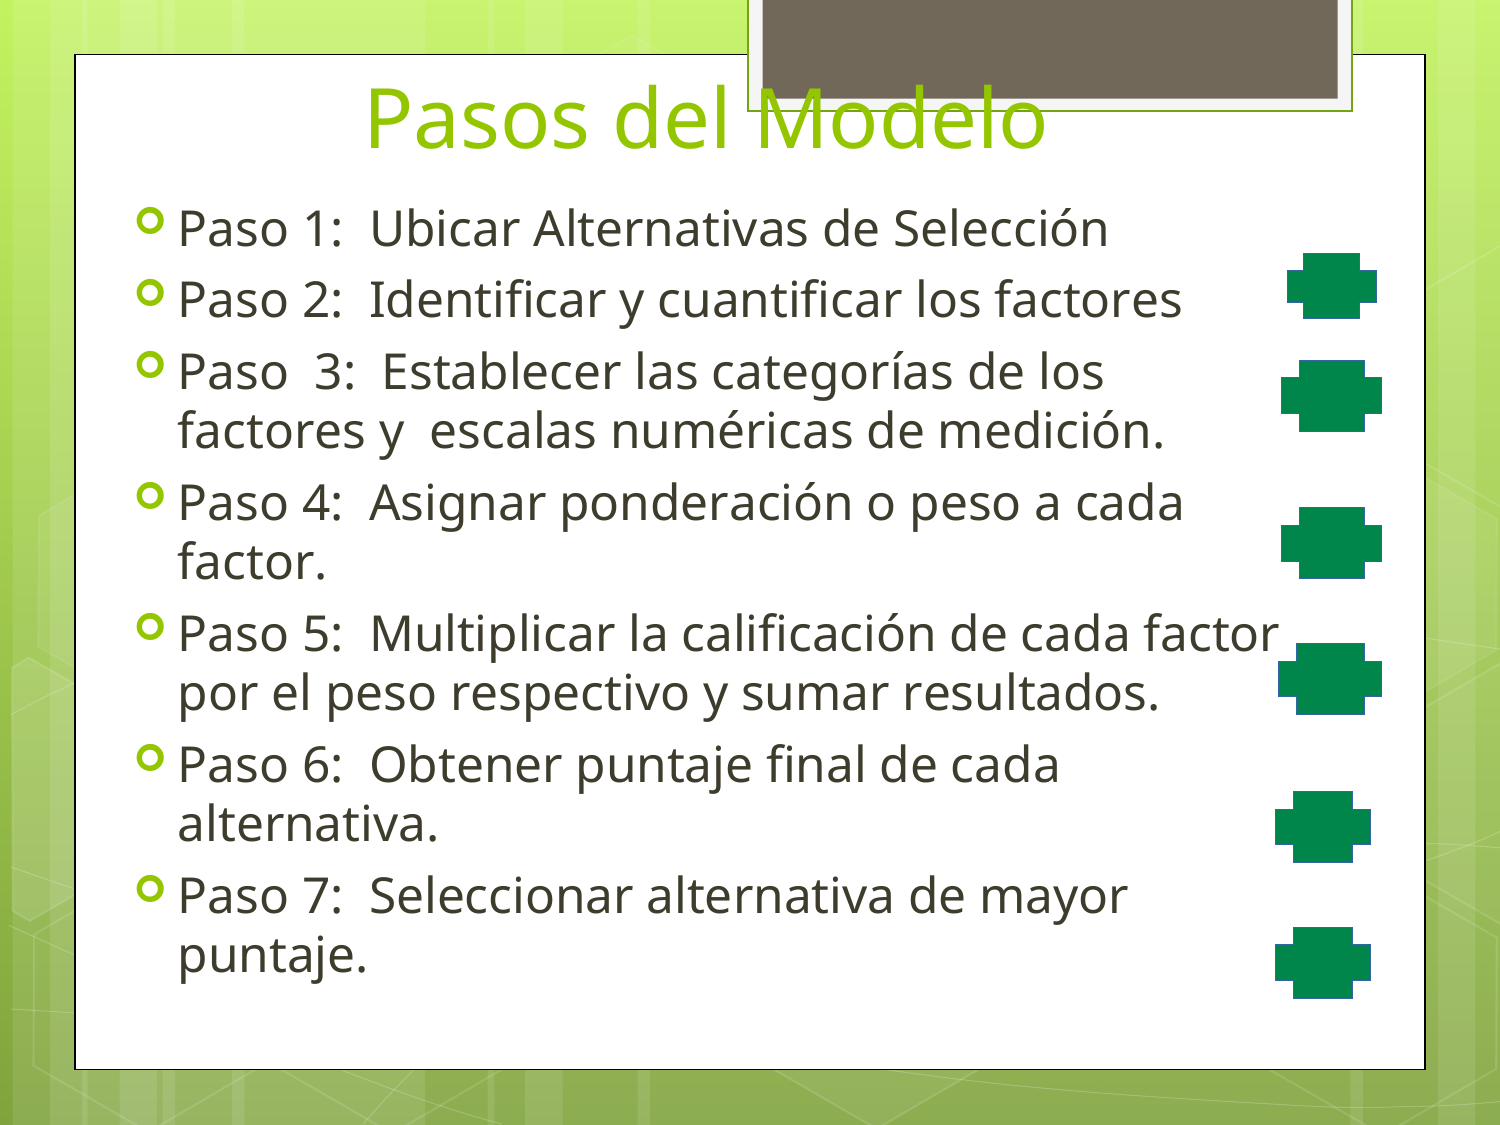

# Pasos del Modelo
Paso 1: Ubicar Alternativas de Selección
Paso 2: Identificar y cuantificar los factores
Paso 3: Establecer las categorías de los factores y escalas numéricas de medición.
Paso 4: Asignar ponderación o peso a cada factor.
Paso 5: Multiplicar la calificación de cada factor por el peso respectivo y sumar resultados.
Paso 6: Obtener puntaje final de cada alternativa.
Paso 7: Seleccionar alternativa de mayor puntaje.